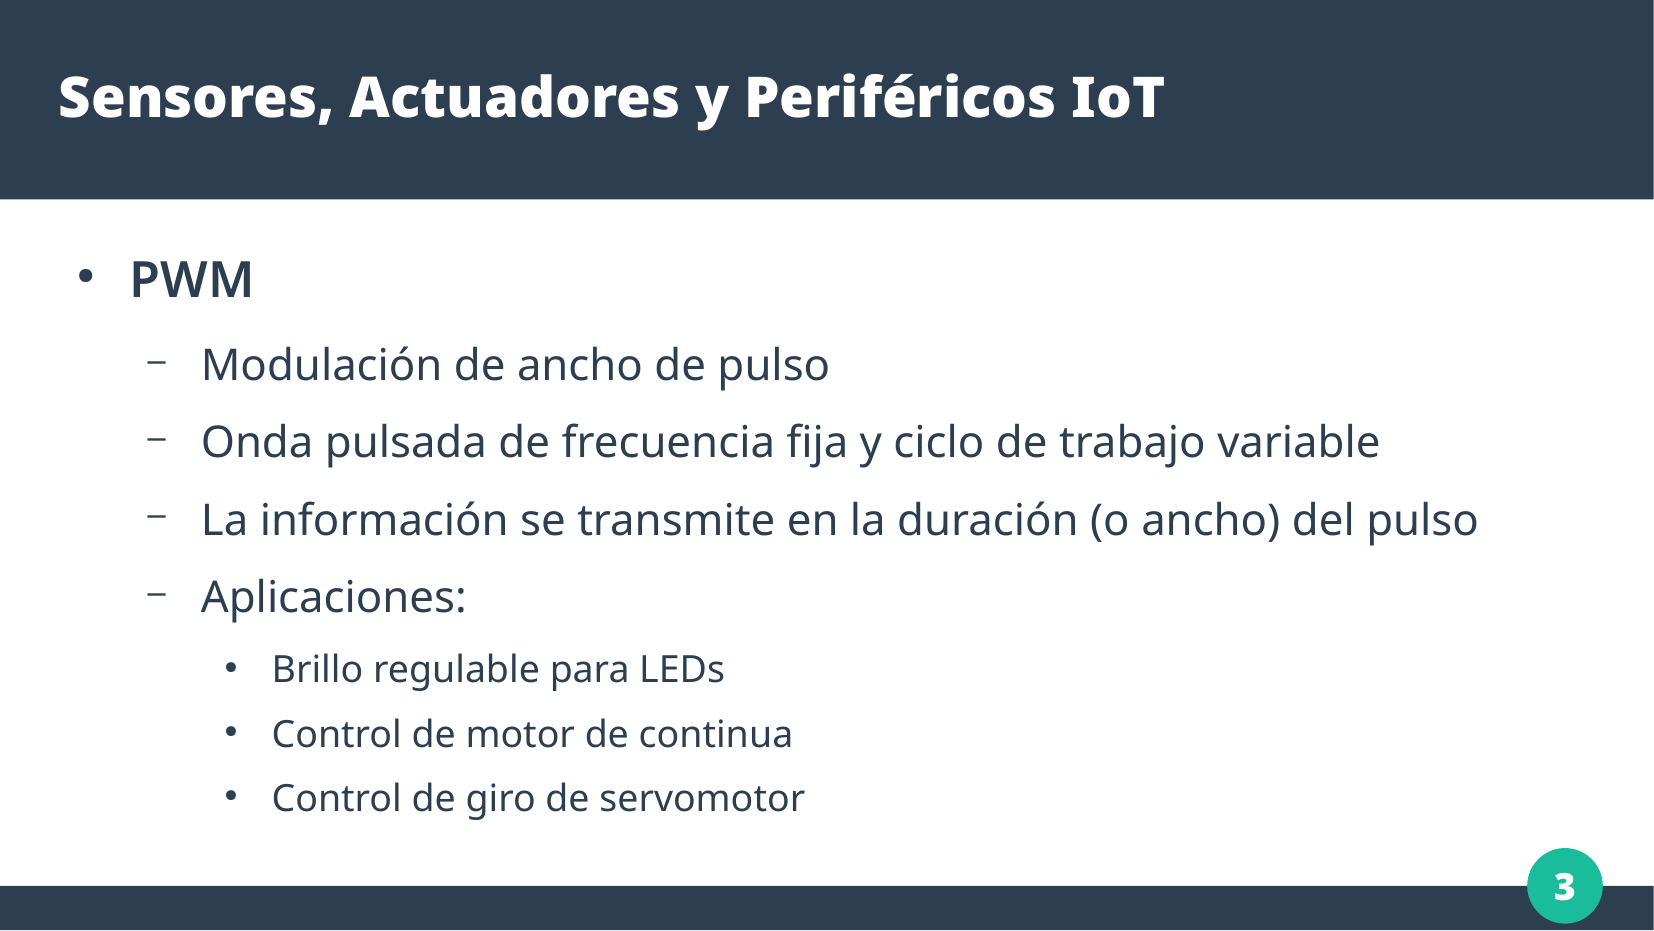

# Sensores, Actuadores y Periféricos IoT
PWM
Modulación de ancho de pulso
Onda pulsada de frecuencia fija y ciclo de trabajo variable
La información se transmite en la duración (o ancho) del pulso
Aplicaciones:
Brillo regulable para LEDs
Control de motor de continua
Control de giro de servomotor